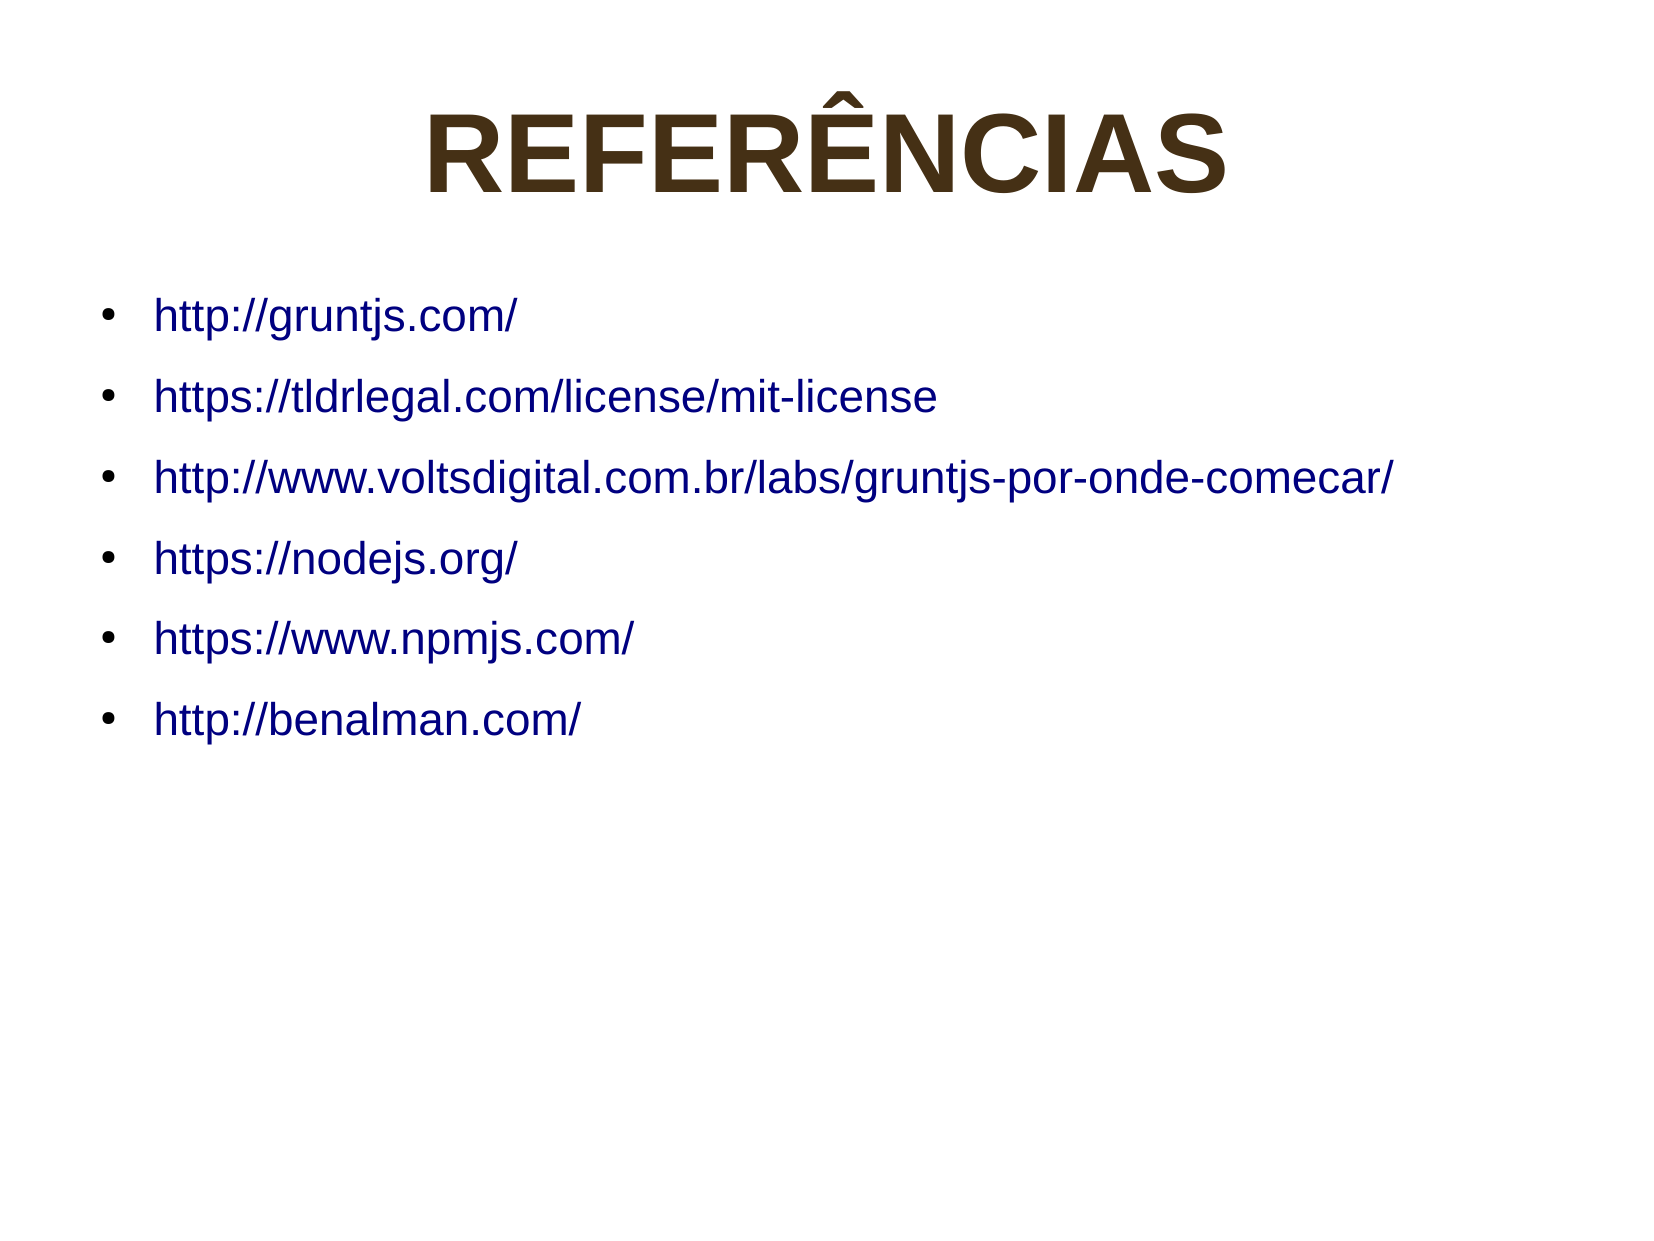

# REFERÊNCIAS
http://gruntjs.com/
https://tldrlegal.com/license/mit-license
http://www.voltsdigital.com.br/labs/gruntjs-por-onde-comecar/
https://nodejs.org/
https://www.npmjs.com/
http://benalman.com/